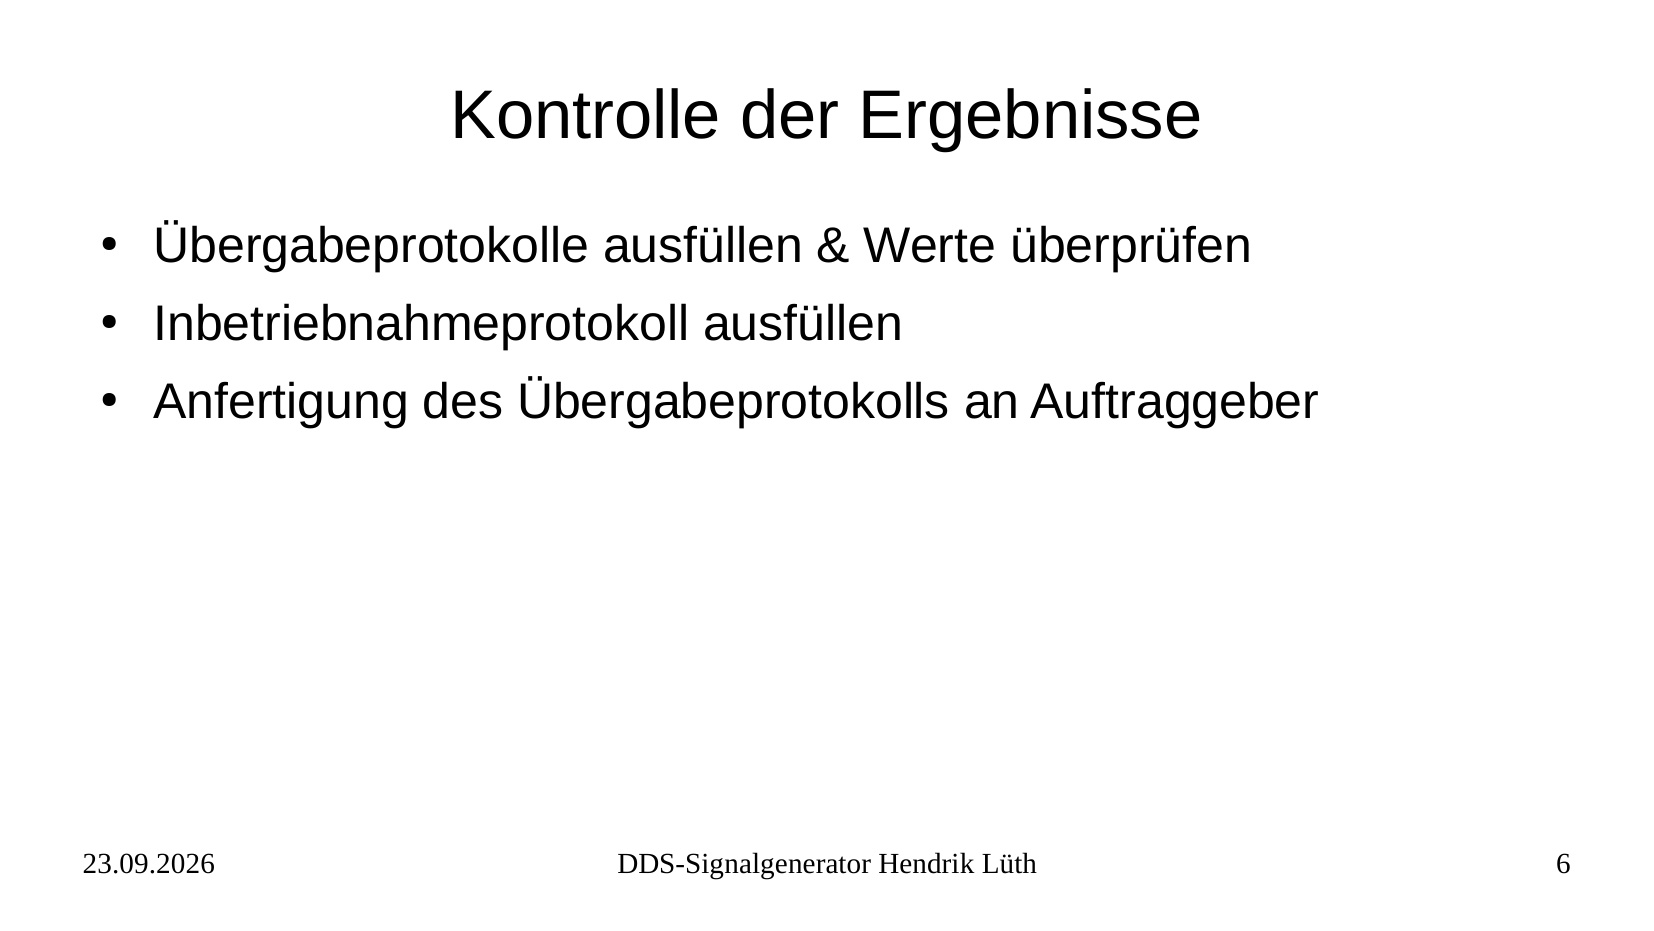

# Kontrolle der Ergebnisse
Übergabeprotokolle ausfüllen & Werte überprüfen
Inbetriebnahmeprotokoll ausfüllen
Anfertigung des Übergabeprotokolls an Auftraggeber
DDS-Signalgenerator Hendrik Lüth
6